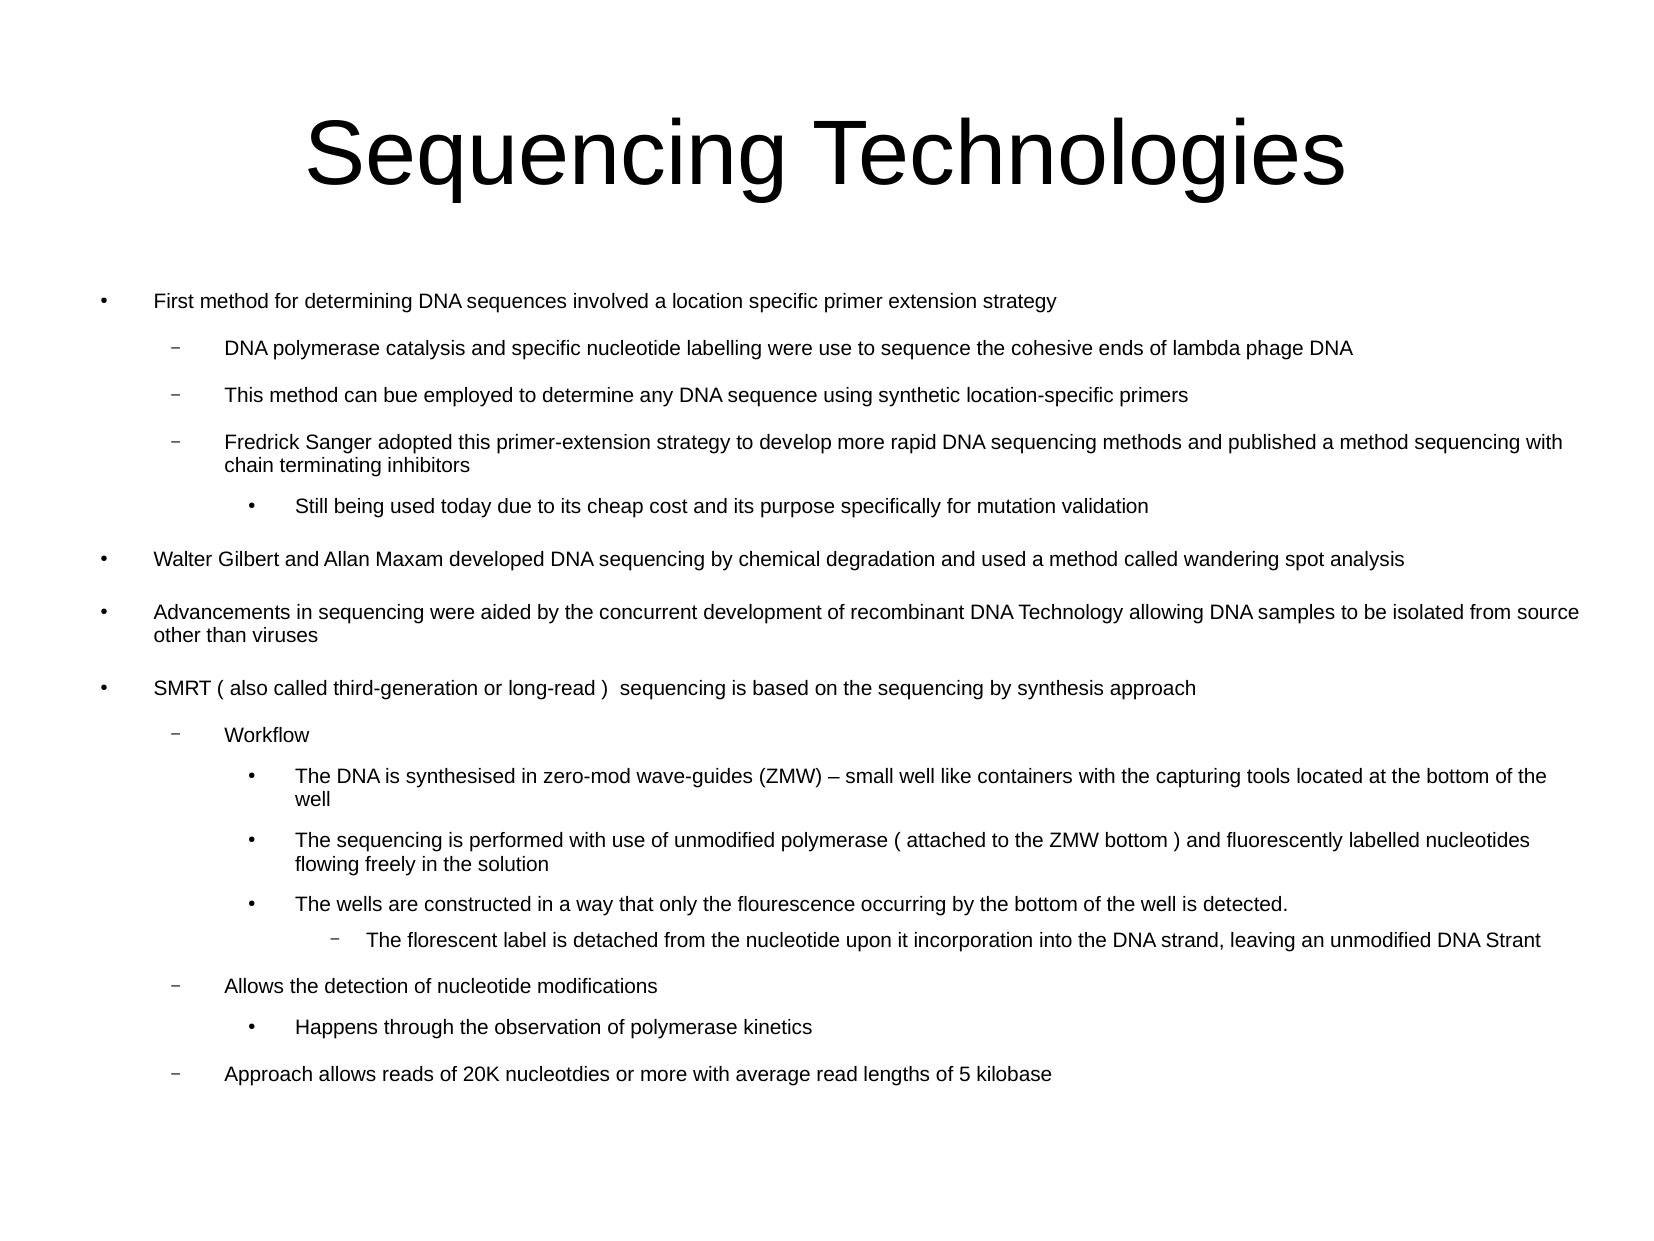

# Sequencing Technologies
First method for determining DNA sequences involved a location specific primer extension strategy
DNA polymerase catalysis and specific nucleotide labelling were use to sequence the cohesive ends of lambda phage DNA
This method can bue employed to determine any DNA sequence using synthetic location-specific primers
Fredrick Sanger adopted this primer-extension strategy to develop more rapid DNA sequencing methods and published a method sequencing with chain terminating inhibitors
Still being used today due to its cheap cost and its purpose specifically for mutation validation
Walter Gilbert and Allan Maxam developed DNA sequencing by chemical degradation and used a method called wandering spot analysis
Advancements in sequencing were aided by the concurrent development of recombinant DNA Technology allowing DNA samples to be isolated from source other than viruses
SMRT ( also called third-generation or long-read ) sequencing is based on the sequencing by synthesis approach
Workflow
The DNA is synthesised in zero-mod wave-guides (ZMW) – small well like containers with the capturing tools located at the bottom of the well
The sequencing is performed with use of unmodified polymerase ( attached to the ZMW bottom ) and fluorescently labelled nucleotides flowing freely in the solution
The wells are constructed in a way that only the flourescence occurring by the bottom of the well is detected.
The florescent label is detached from the nucleotide upon it incorporation into the DNA strand, leaving an unmodified DNA Strant
Allows the detection of nucleotide modifications
Happens through the observation of polymerase kinetics
Approach allows reads of 20K nucleotdies or more with average read lengths of 5 kilobase